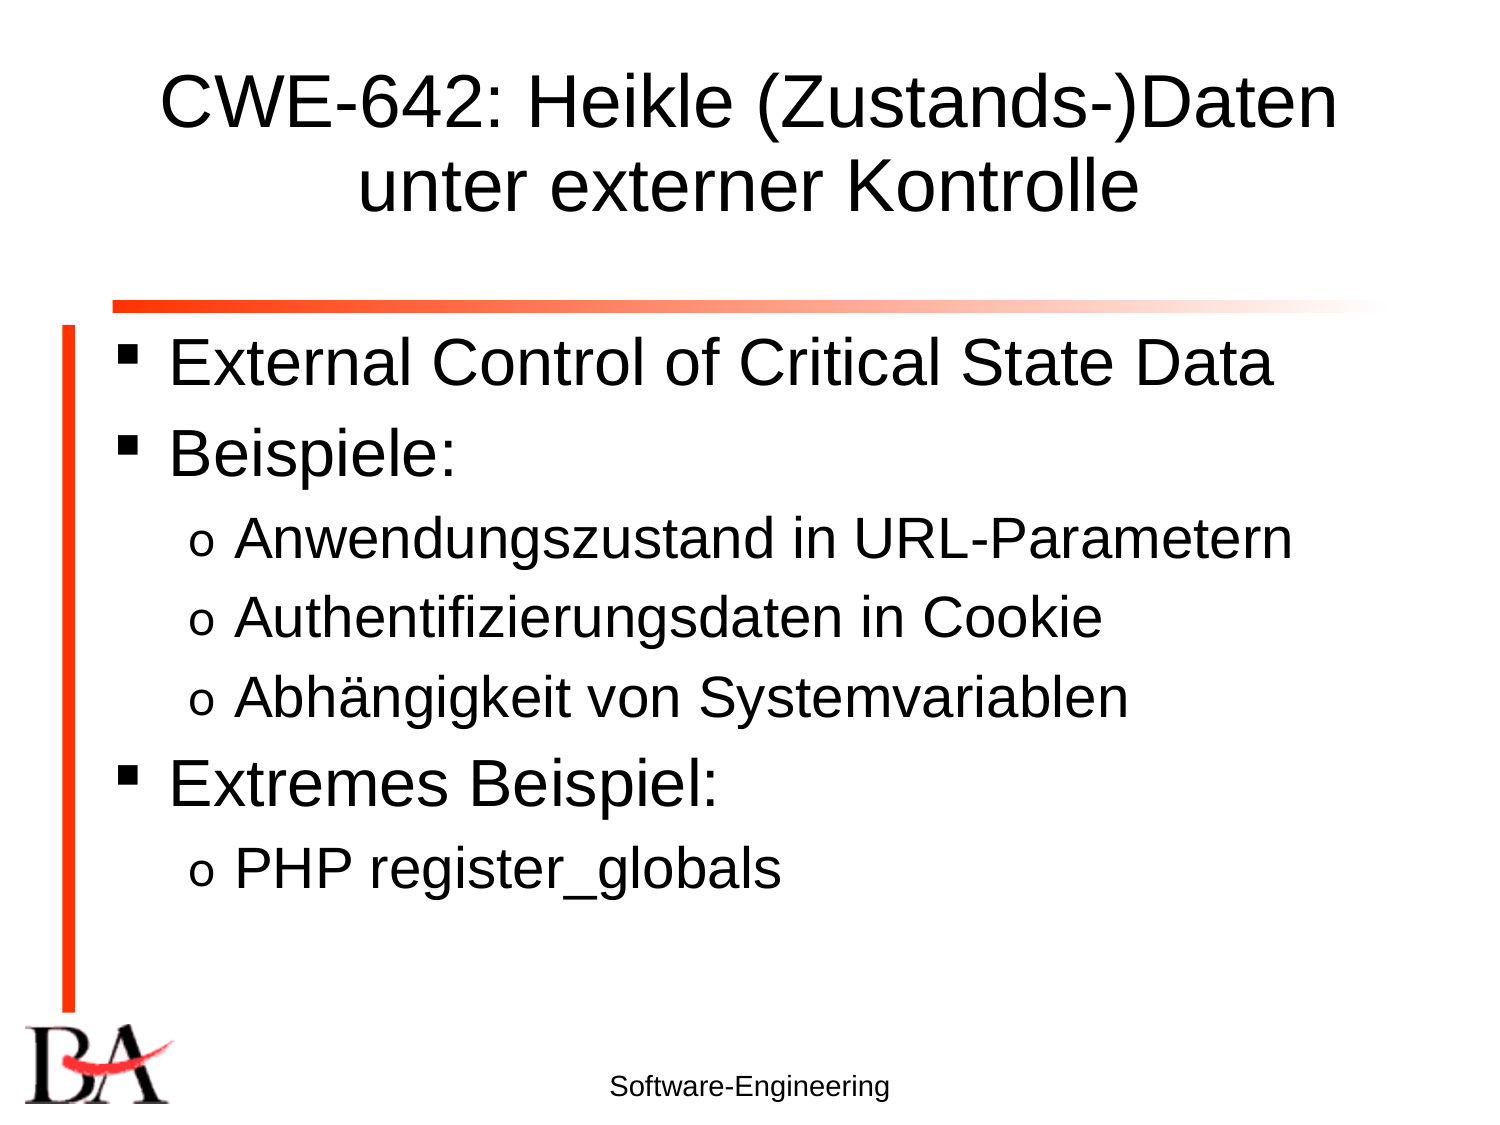

# CWE-642: Heikle (Zustands-)Daten unter externer Kontrolle
External Control of Critical State Data
Beispiele:
Anwendungszustand in URL-Parametern
Authentifizierungsdaten in Cookie
Abhängigkeit von Systemvariablen
Extremes Beispiel:
PHP register_globals